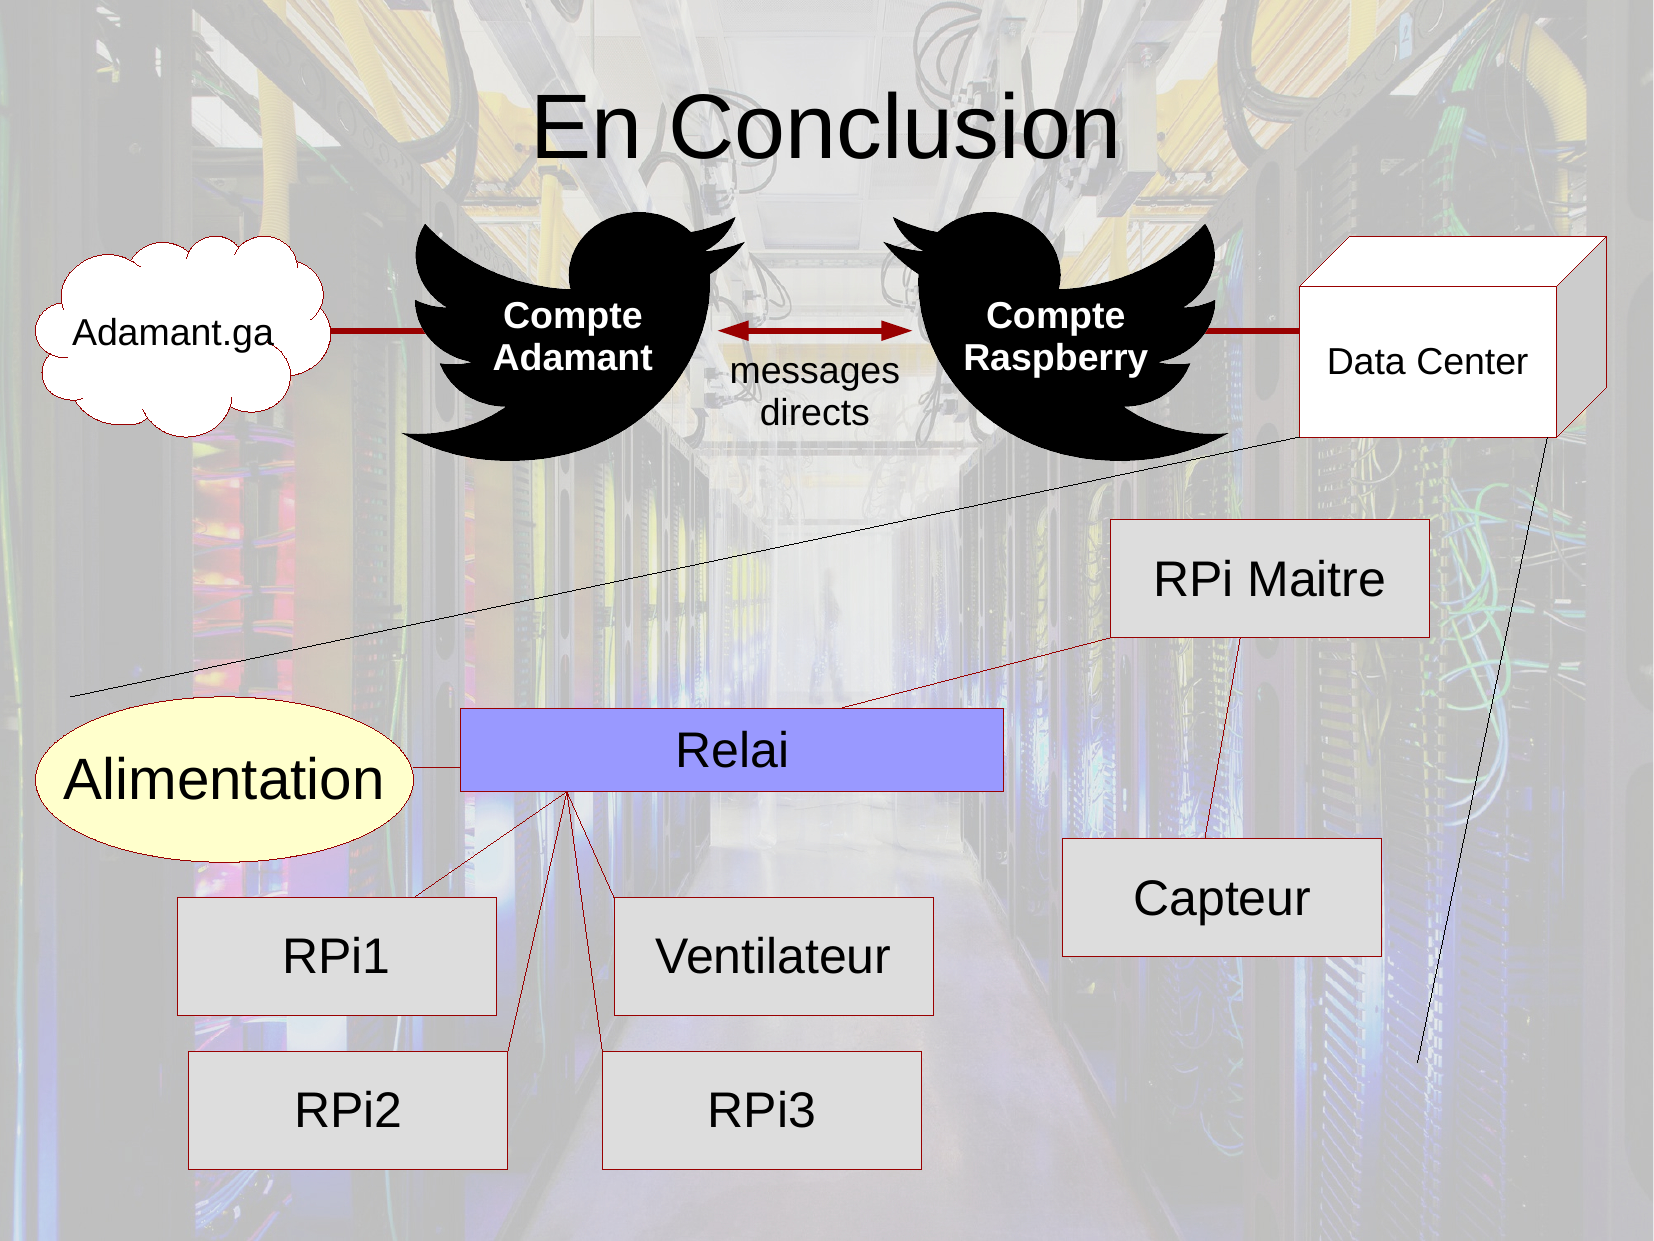

# En Conclusion
Compte
Adamant
Compte
Raspberry
Adamant.ga
Data Center
messages
directs
RPi Maitre
Alimentation
Relai
Capteur
RPi1
Ventilateur
RPi2
RPi3